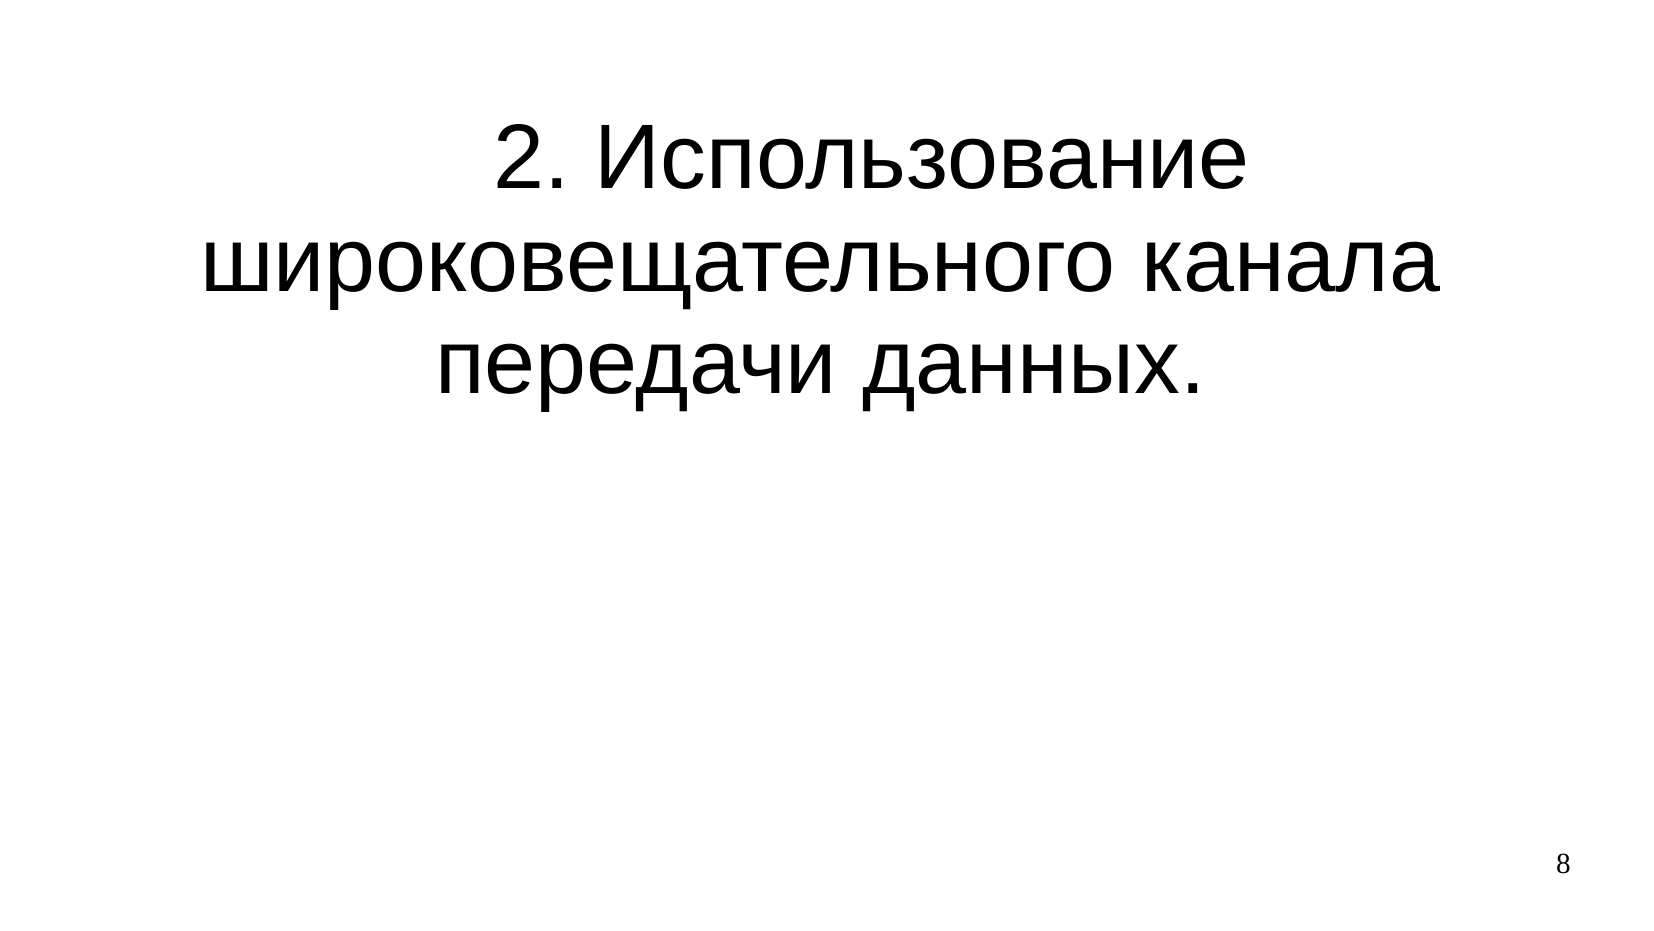

# 2. Использование широковещательного канала передачи данных.
8